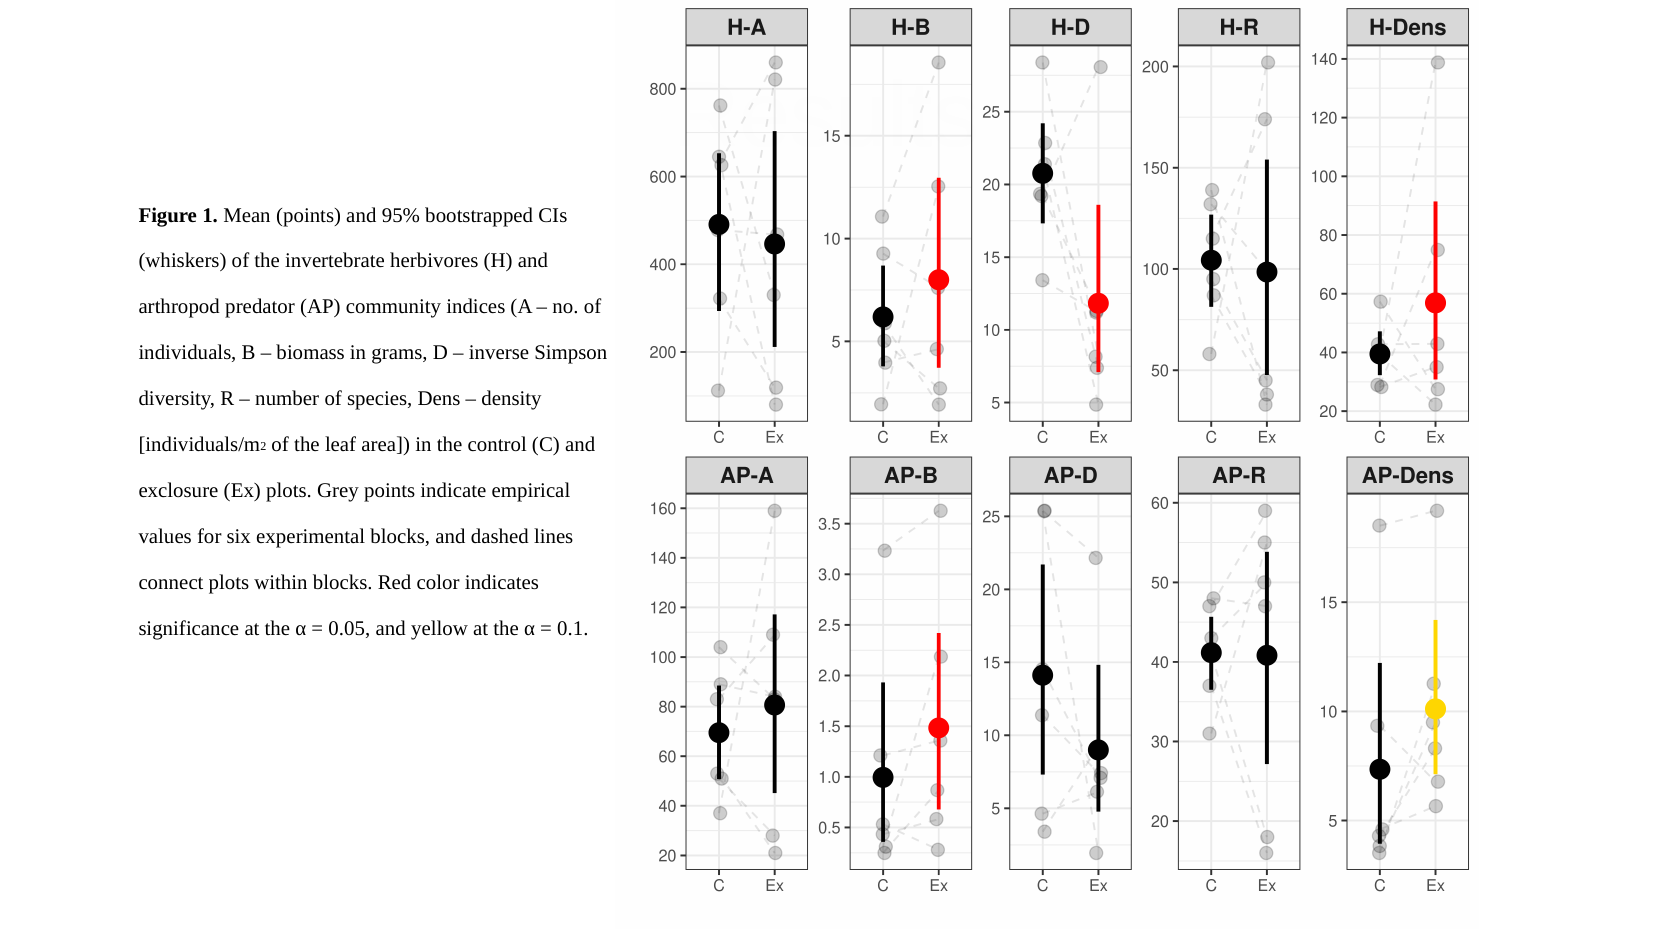

# Results
Figure 1. Mean (points) and 95% bootstrapped CIs (whiskers) of the invertebrate herbivores (H) and arthropod predator (AP) community indices (A – no. of individuals, B – biomass in grams, D – inverse Simpson diversity, R – number of species, Dens – density [individuals/m2 of the leaf area]) in the control (C) and exclosure (Ex) plots. Grey points indicate empirical values for six experimental blocks, and dashed lines connect plots within blocks. Red color indicates significance at the α = 0.05, and yellow at the α = 0.1.